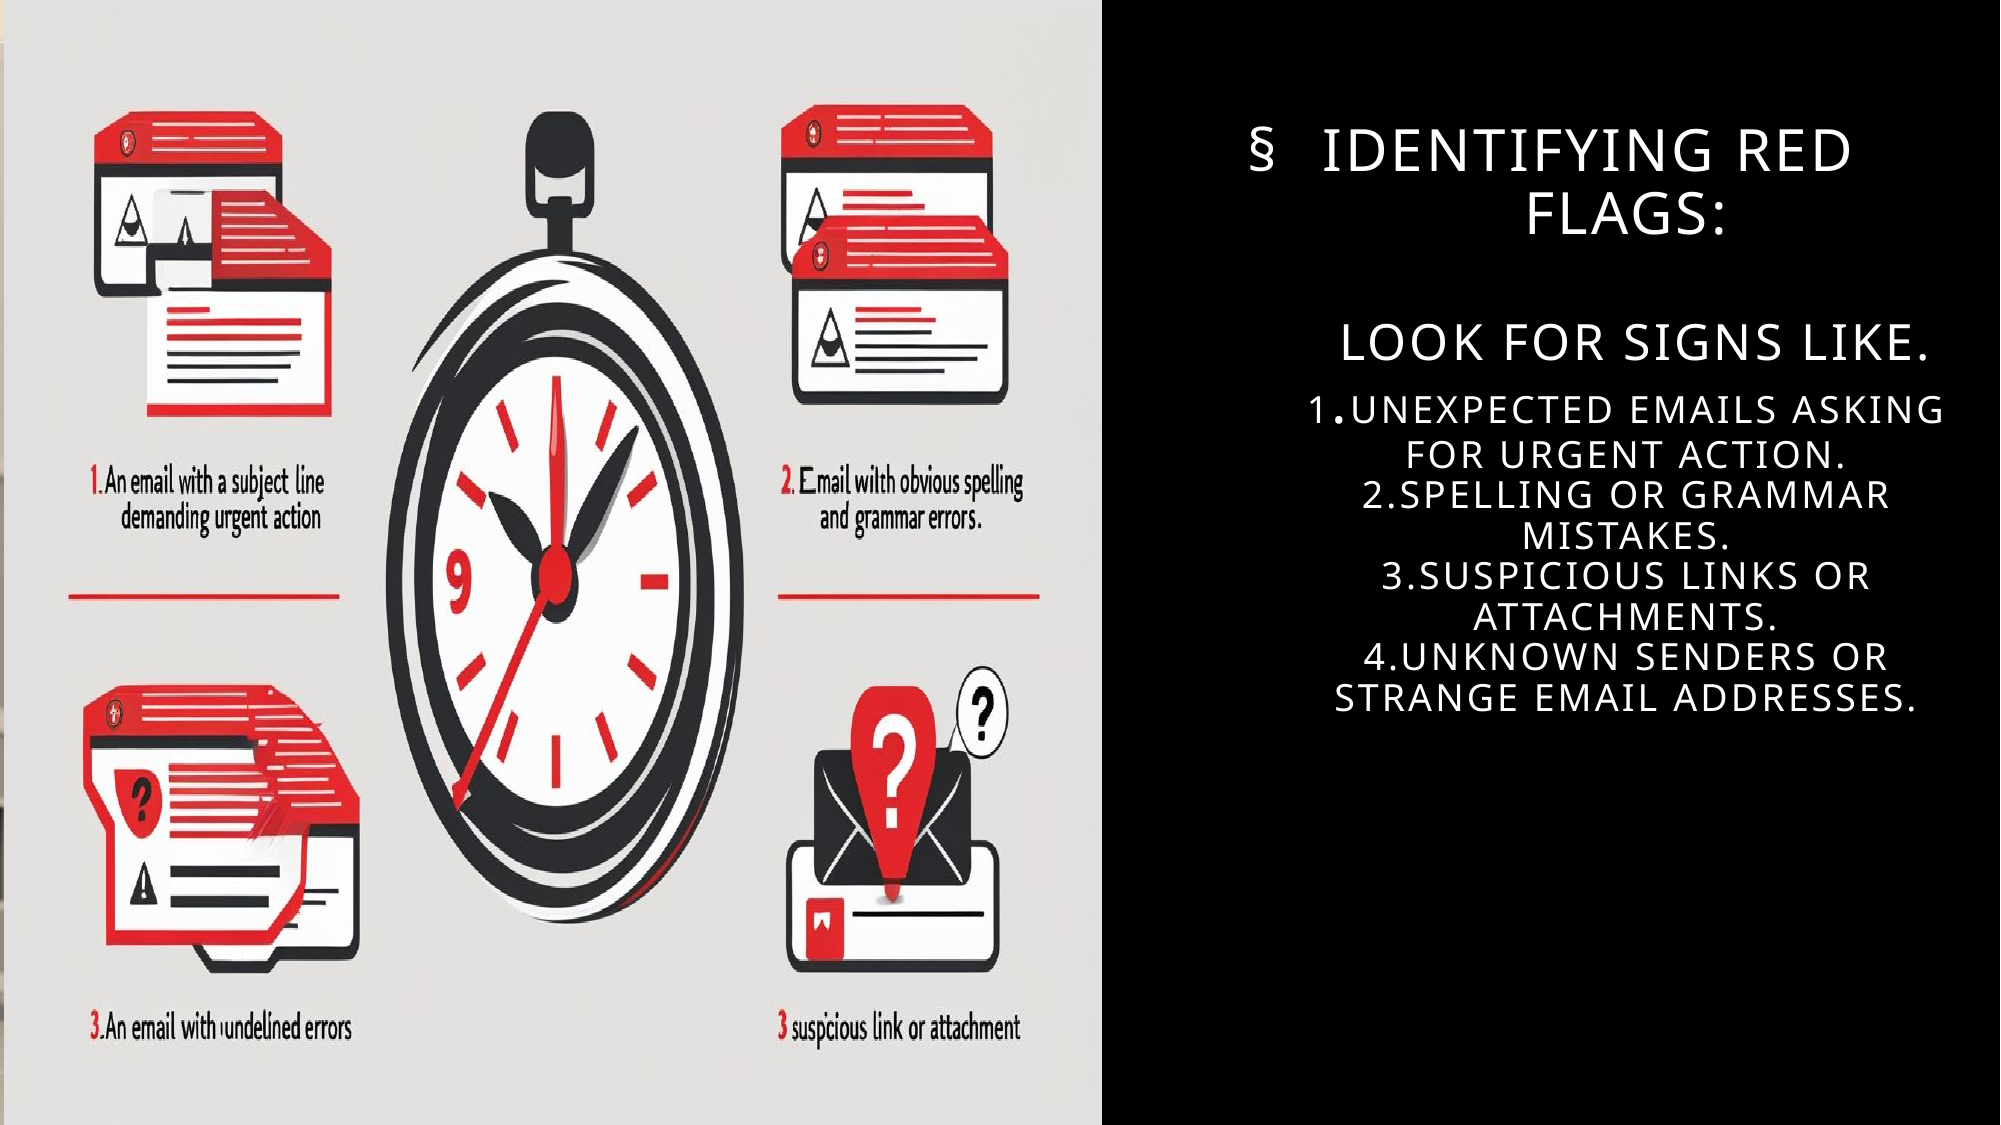

# Identifying Red Flags: Look for signs like. 1.Unexpected emails asking for urgent action. 2.Spelling or grammar mistakes. 3.Suspicious links or attachments. 4.Unknown senders or strange email addresses.